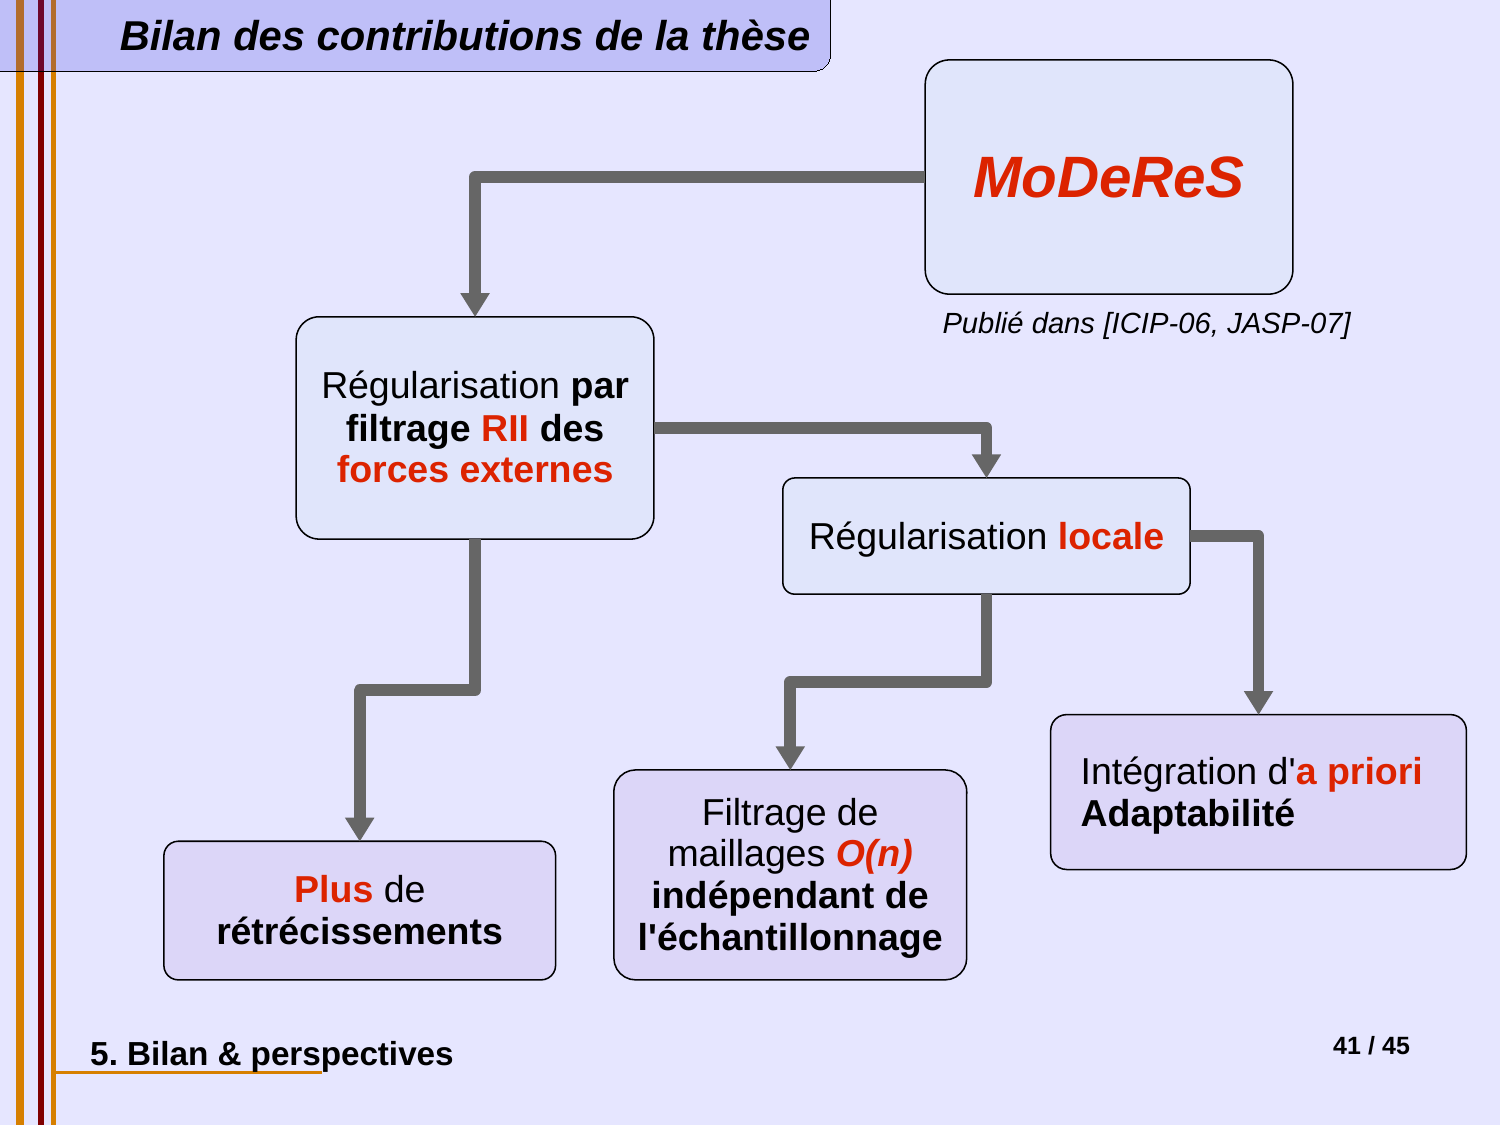

Bilan des contributions de la thèse
MoDeReS
Publié dans [ICIP-06, JASP-07]
Régularisation par filtrage RII des forces externes
Régularisation locale
 Intégration d'a priori
 Adaptabilité
Filtrage de maillages O(n) indépendant de l'échantillonnage
Plus de rétrécissements
41
# 5. Bilan & perspectives